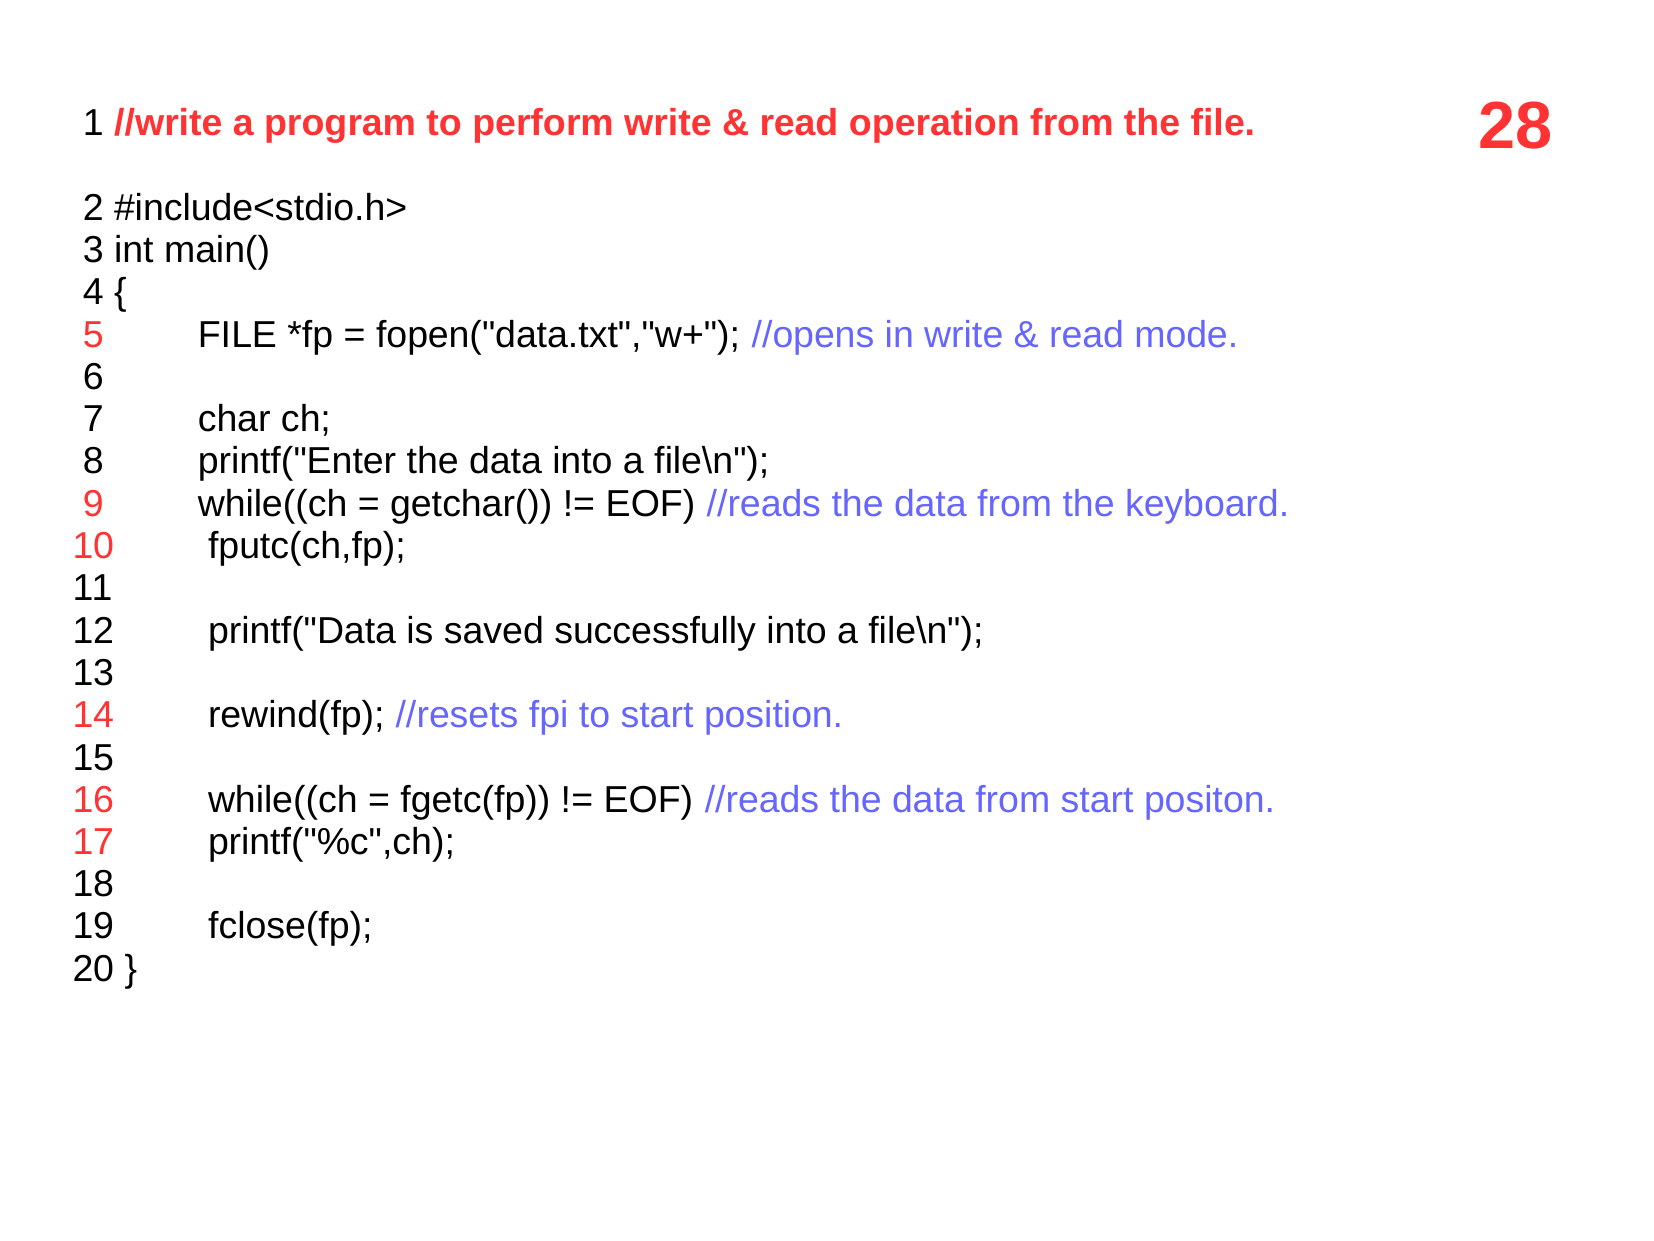

28
 1 //write a program to perform write & read operation from the file.
 2 #include<stdio.h>
 3 int main()
 4 {
 5 FILE *fp = fopen("data.txt","w+"); //opens in write & read mode.
 6
 7 char ch;
 8 printf("Enter the data into a file\n");
 9 while((ch = getchar()) != EOF) //reads the data from the keyboard.
 10 fputc(ch,fp);
 11
 12 printf("Data is saved successfully into a file\n");
 13
 14 rewind(fp); //resets fpi to start position.
 15
 16 while((ch = fgetc(fp)) != EOF) //reads the data from start positon.
 17 printf("%c",ch);
 18
 19 fclose(fp);
 20 }